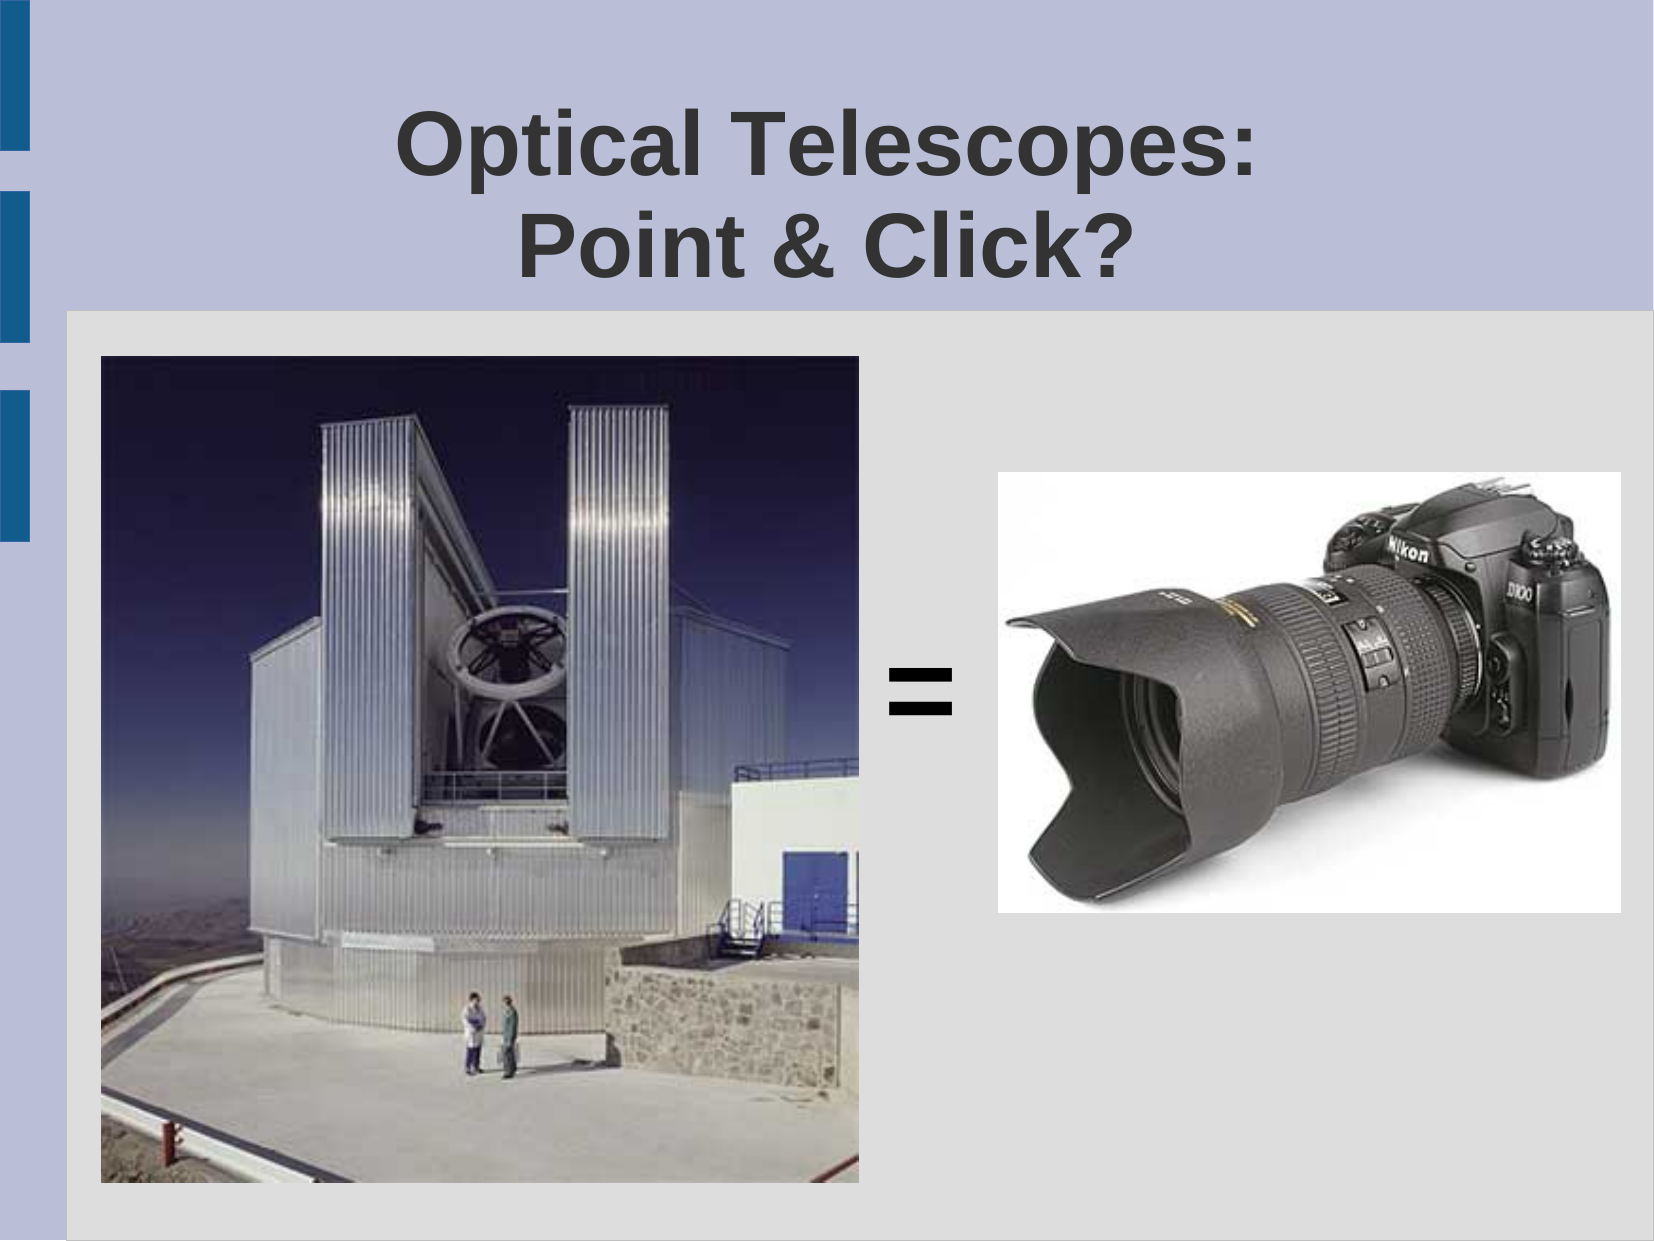

# Optical Telescopes: Point & Click?
=